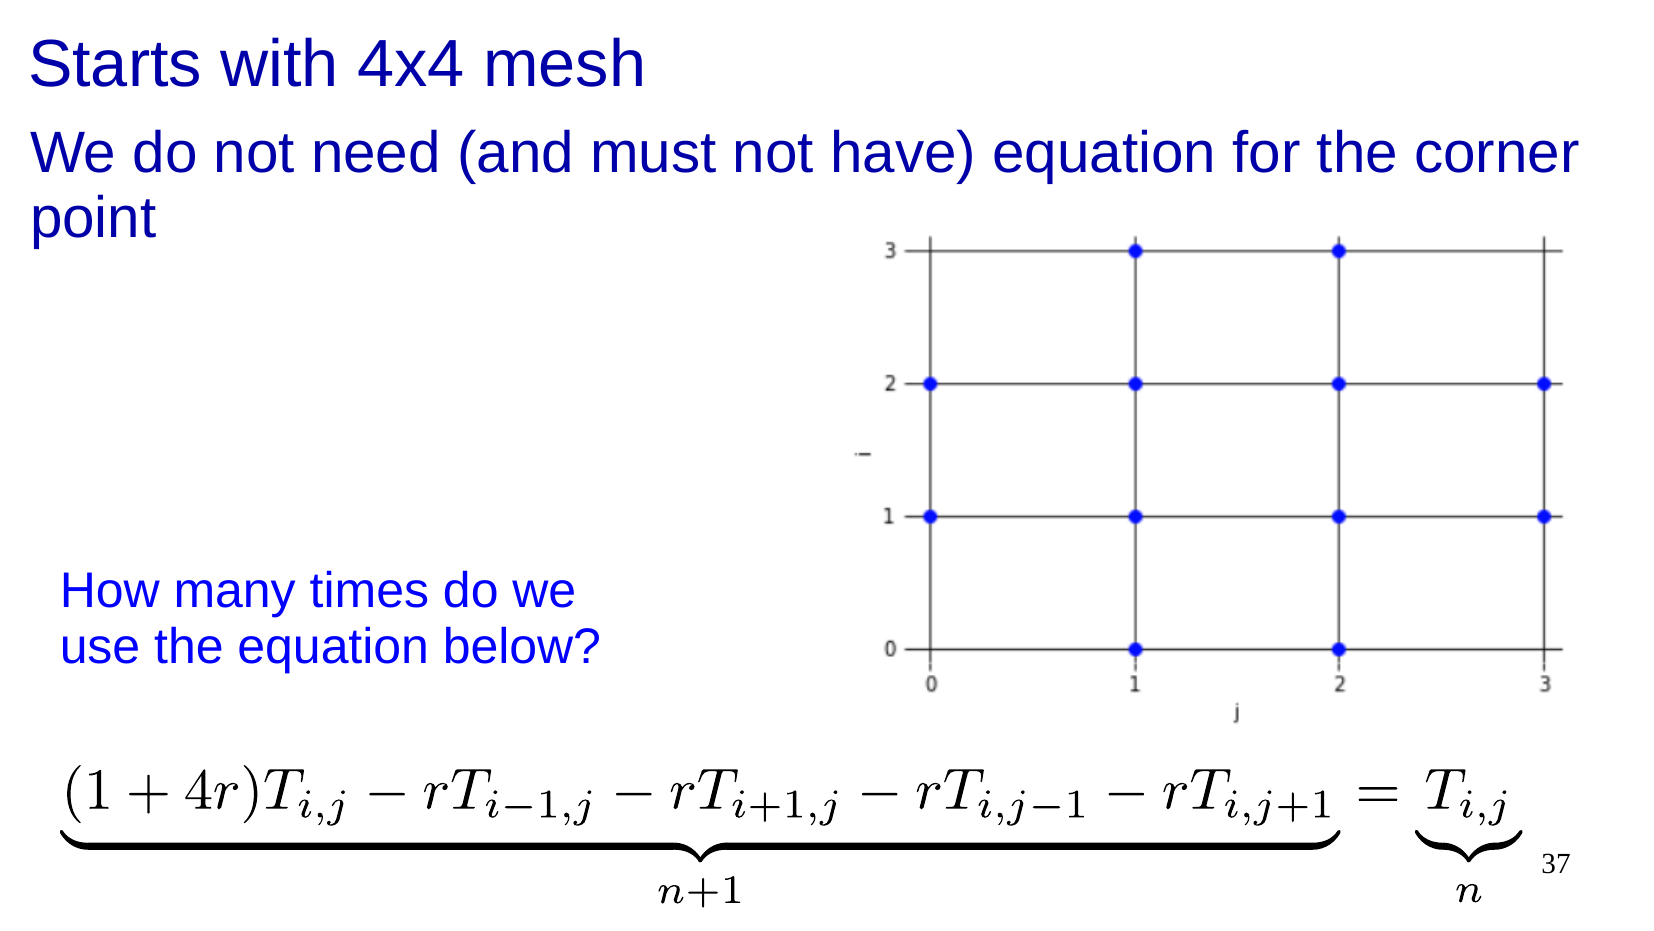

# Starts with 4x4 mesh
We do not need (and must not have) equation for the corner point
How many times do we use the equation below?
37